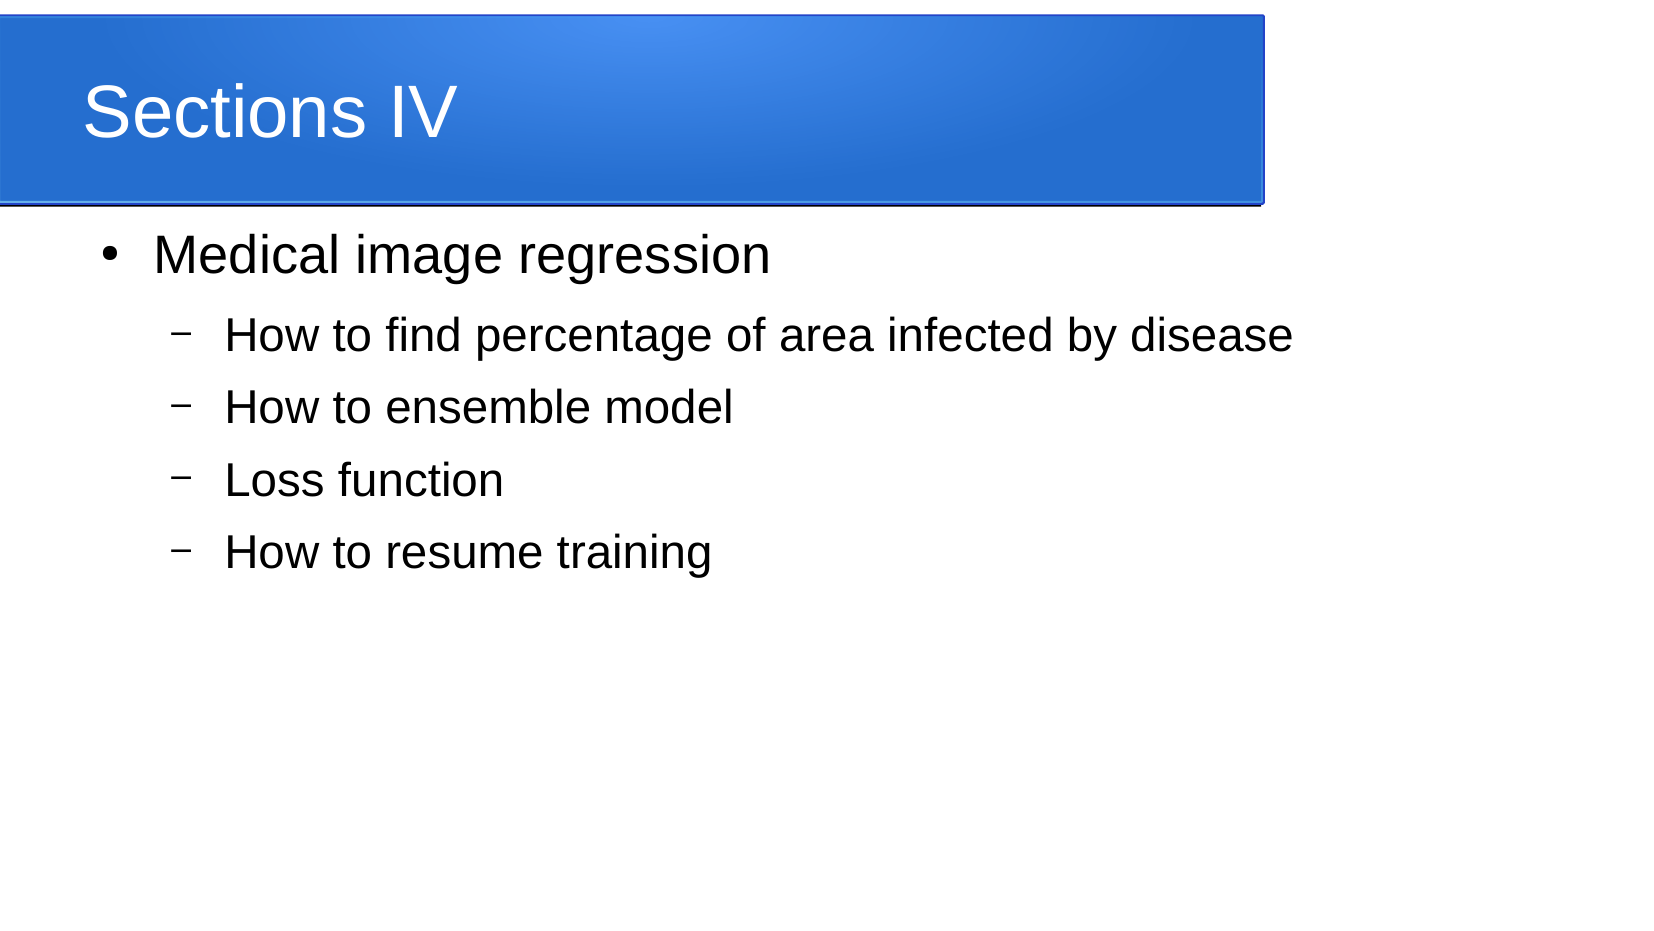

# Sections IV
Medical image regression
How to find percentage of area infected by disease
How to ensemble model
Loss function
How to resume training